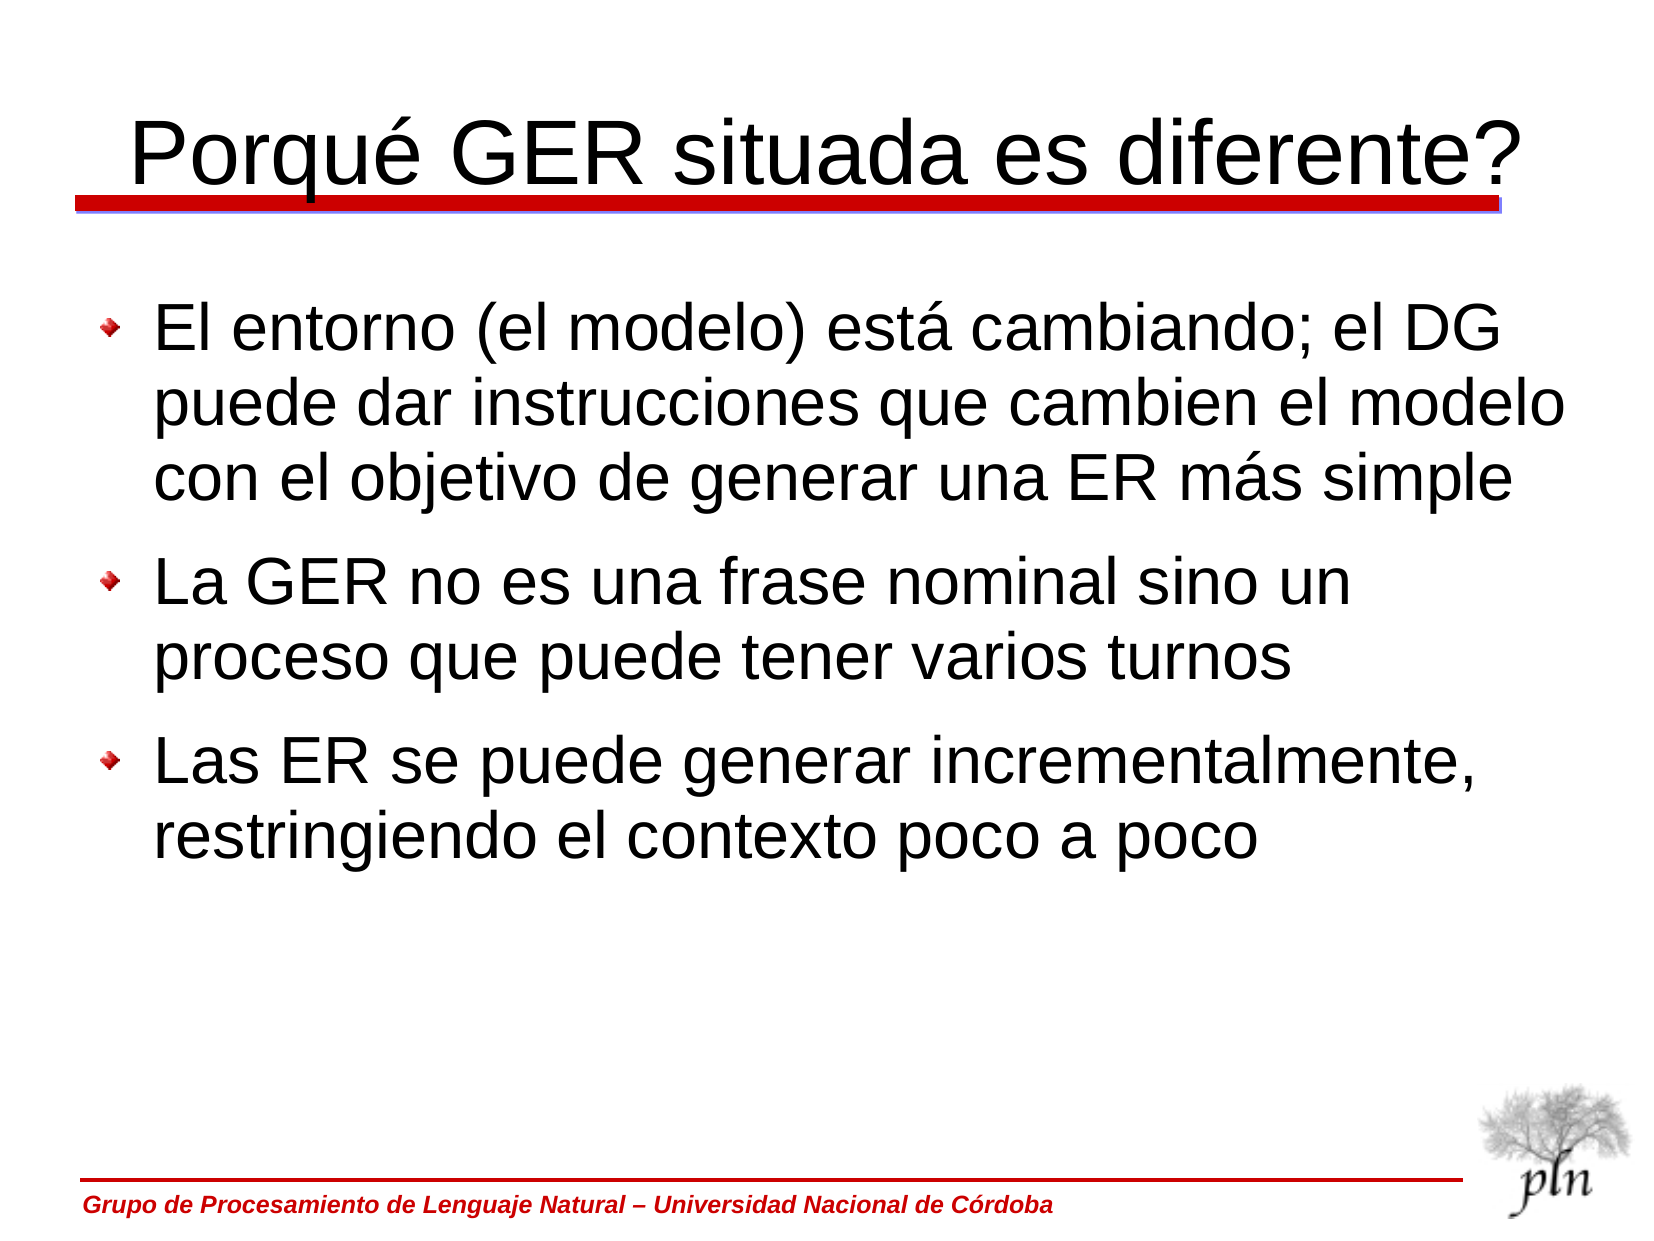

# Porqué GER situada es diferente?
El entorno (el modelo) está cambiando; el DG puede dar instrucciones que cambien el modelo con el objetivo de generar una ER más simple
La GER no es una frase nominal sino un proceso que puede tener varios turnos
Las ER se puede generar incrementalmente, restringiendo el contexto poco a poco